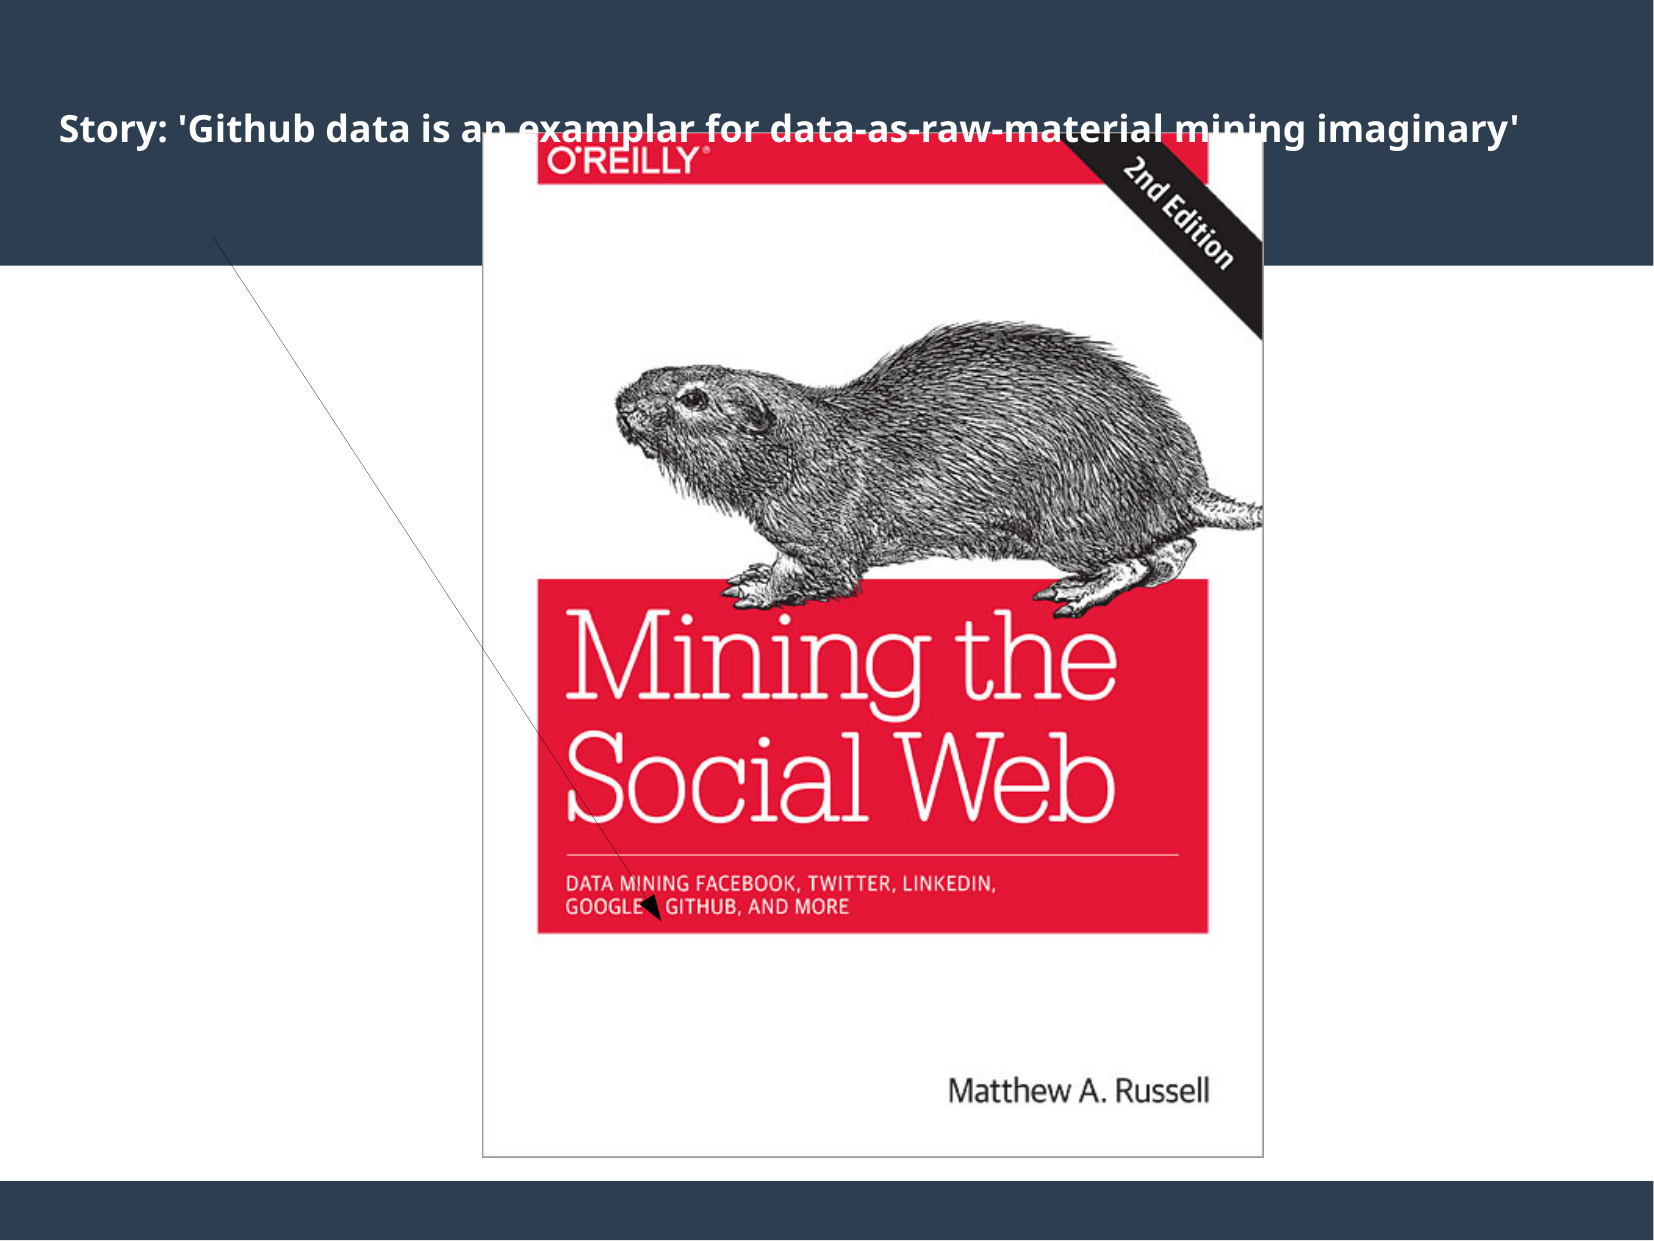

# Story: 'Github data is an examplar for data-as-raw-material mining imaginary'